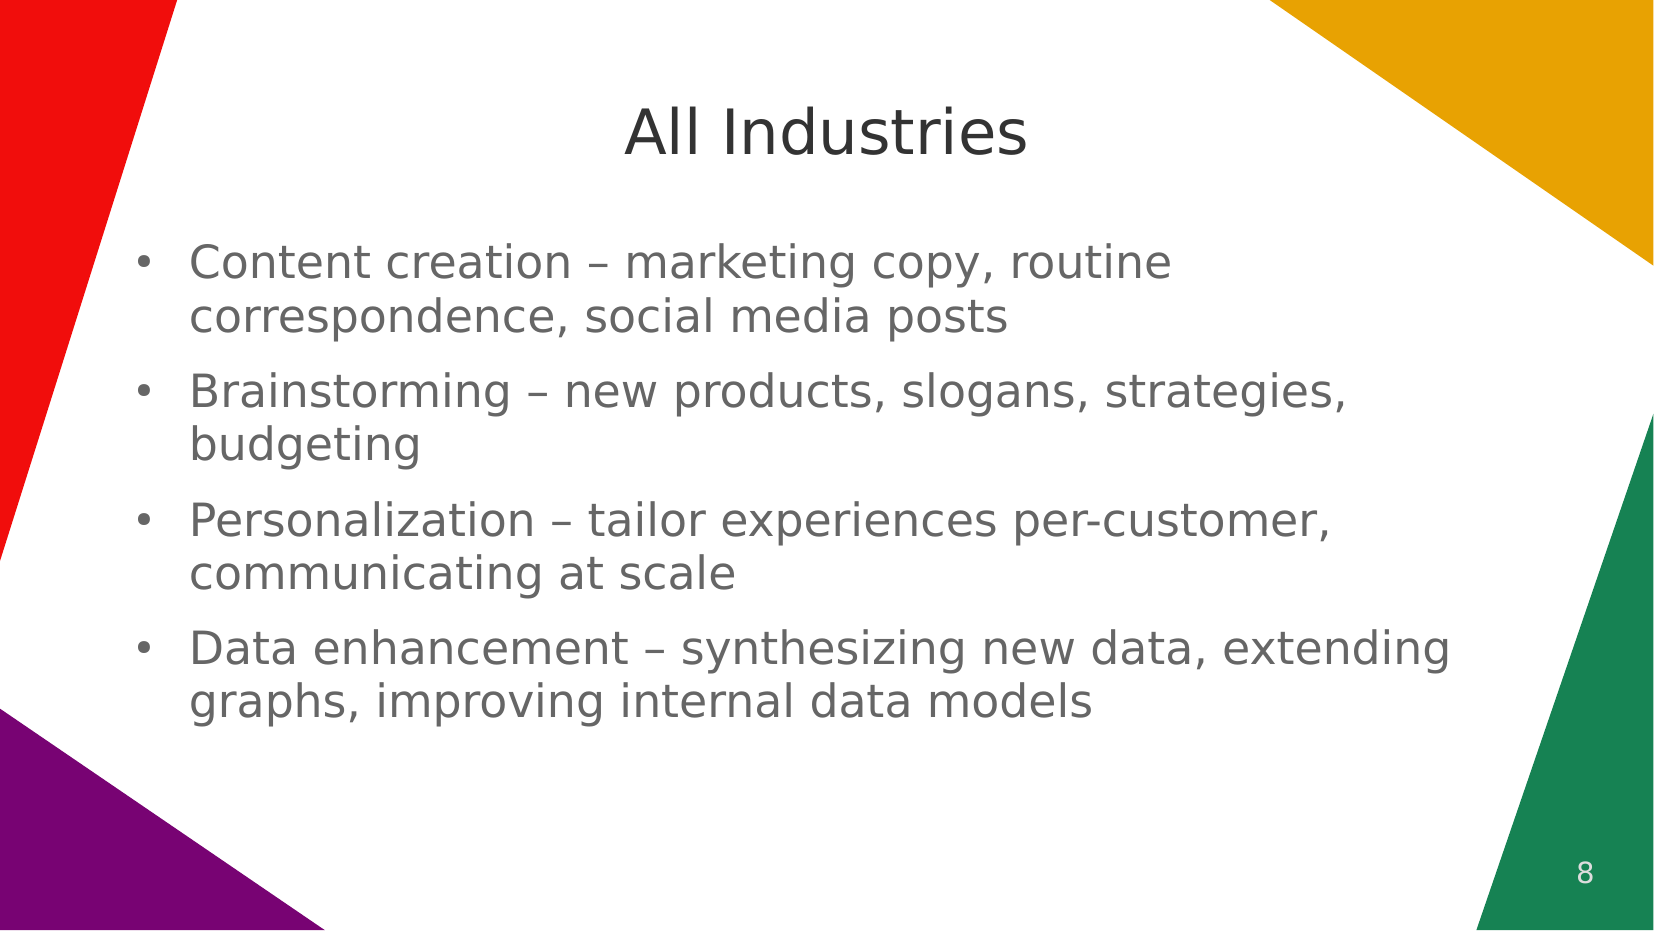

# All Industries
Content creation – marketing copy, routine correspondence, social media posts
Brainstorming – new products, slogans, strategies, budgeting
Personalization – tailor experiences per-customer, communicating at scale
Data enhancement – synthesizing new data, extending graphs, improving internal data models
8